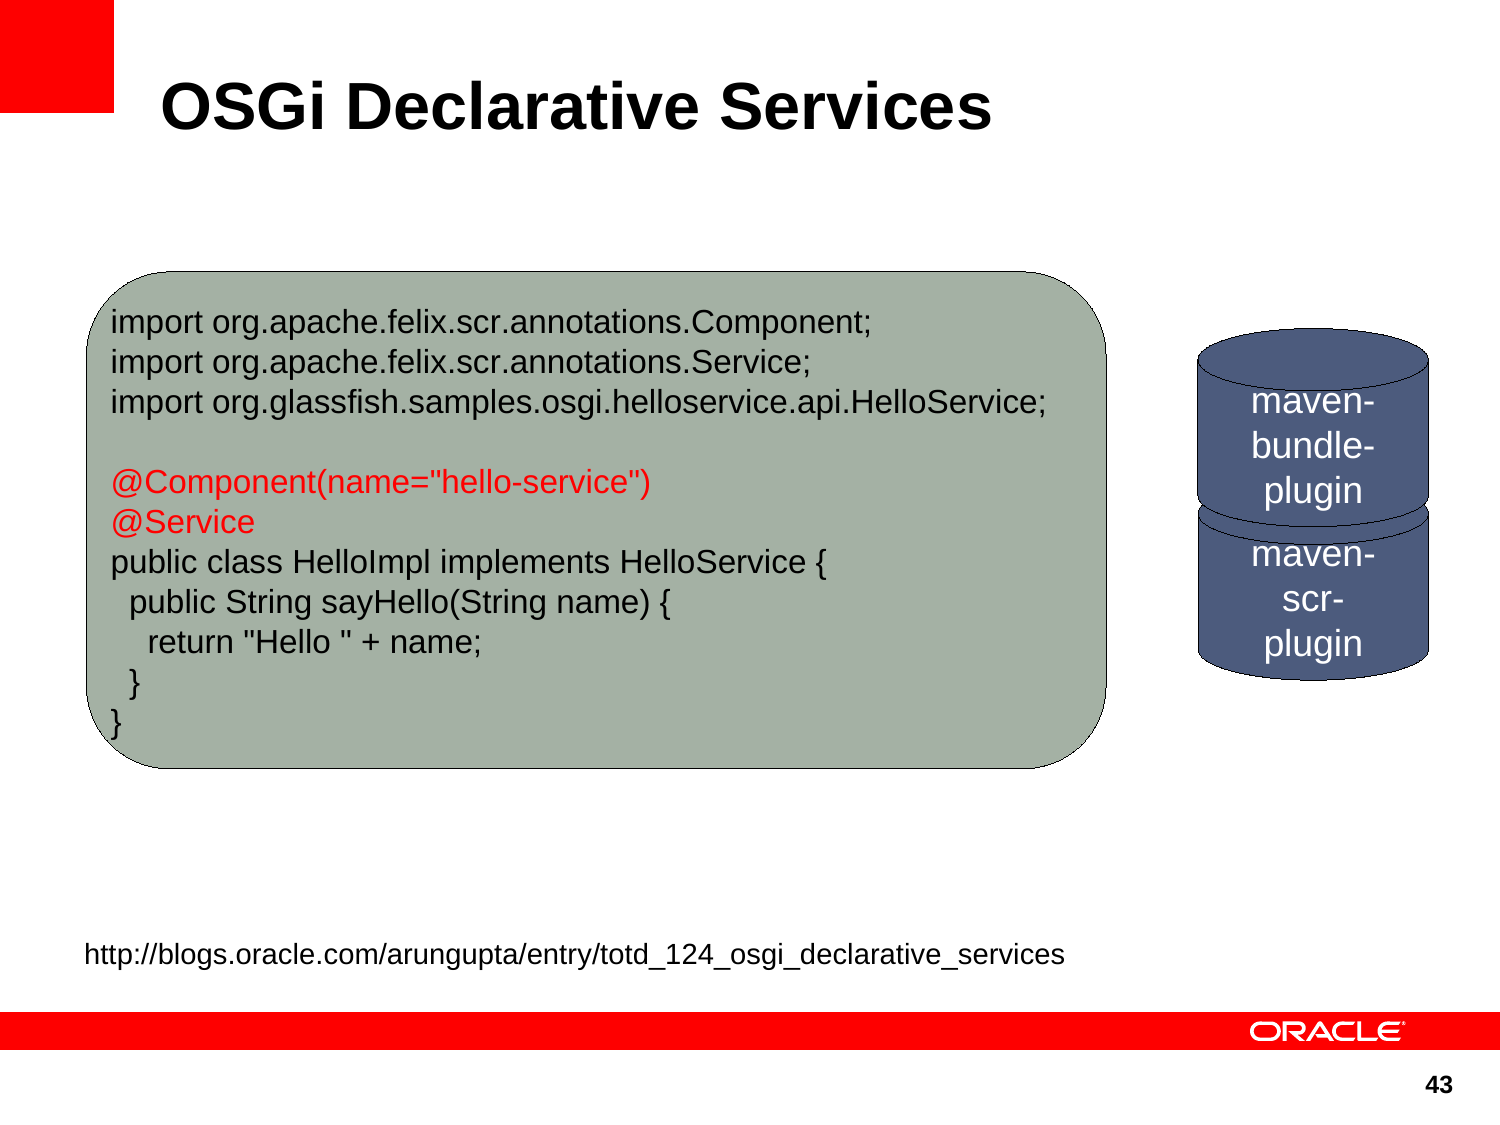

# OSGi Declarative Services
import org.apache.felix.scr.annotations.Component;
import org.apache.felix.scr.annotations.Service;
import org.glassfish.samples.osgi.helloservice.api.HelloService;
@Component(name="hello-service")
@Service
public class HelloImpl implements HelloService {
 public String sayHello(String name) {
 return "Hello " + name;
 }
}
maven-
bundle-
plugin
maven-
scr-
plugin
http://blogs.oracle.com/arungupta/entry/totd_124_osgi_declarative_services